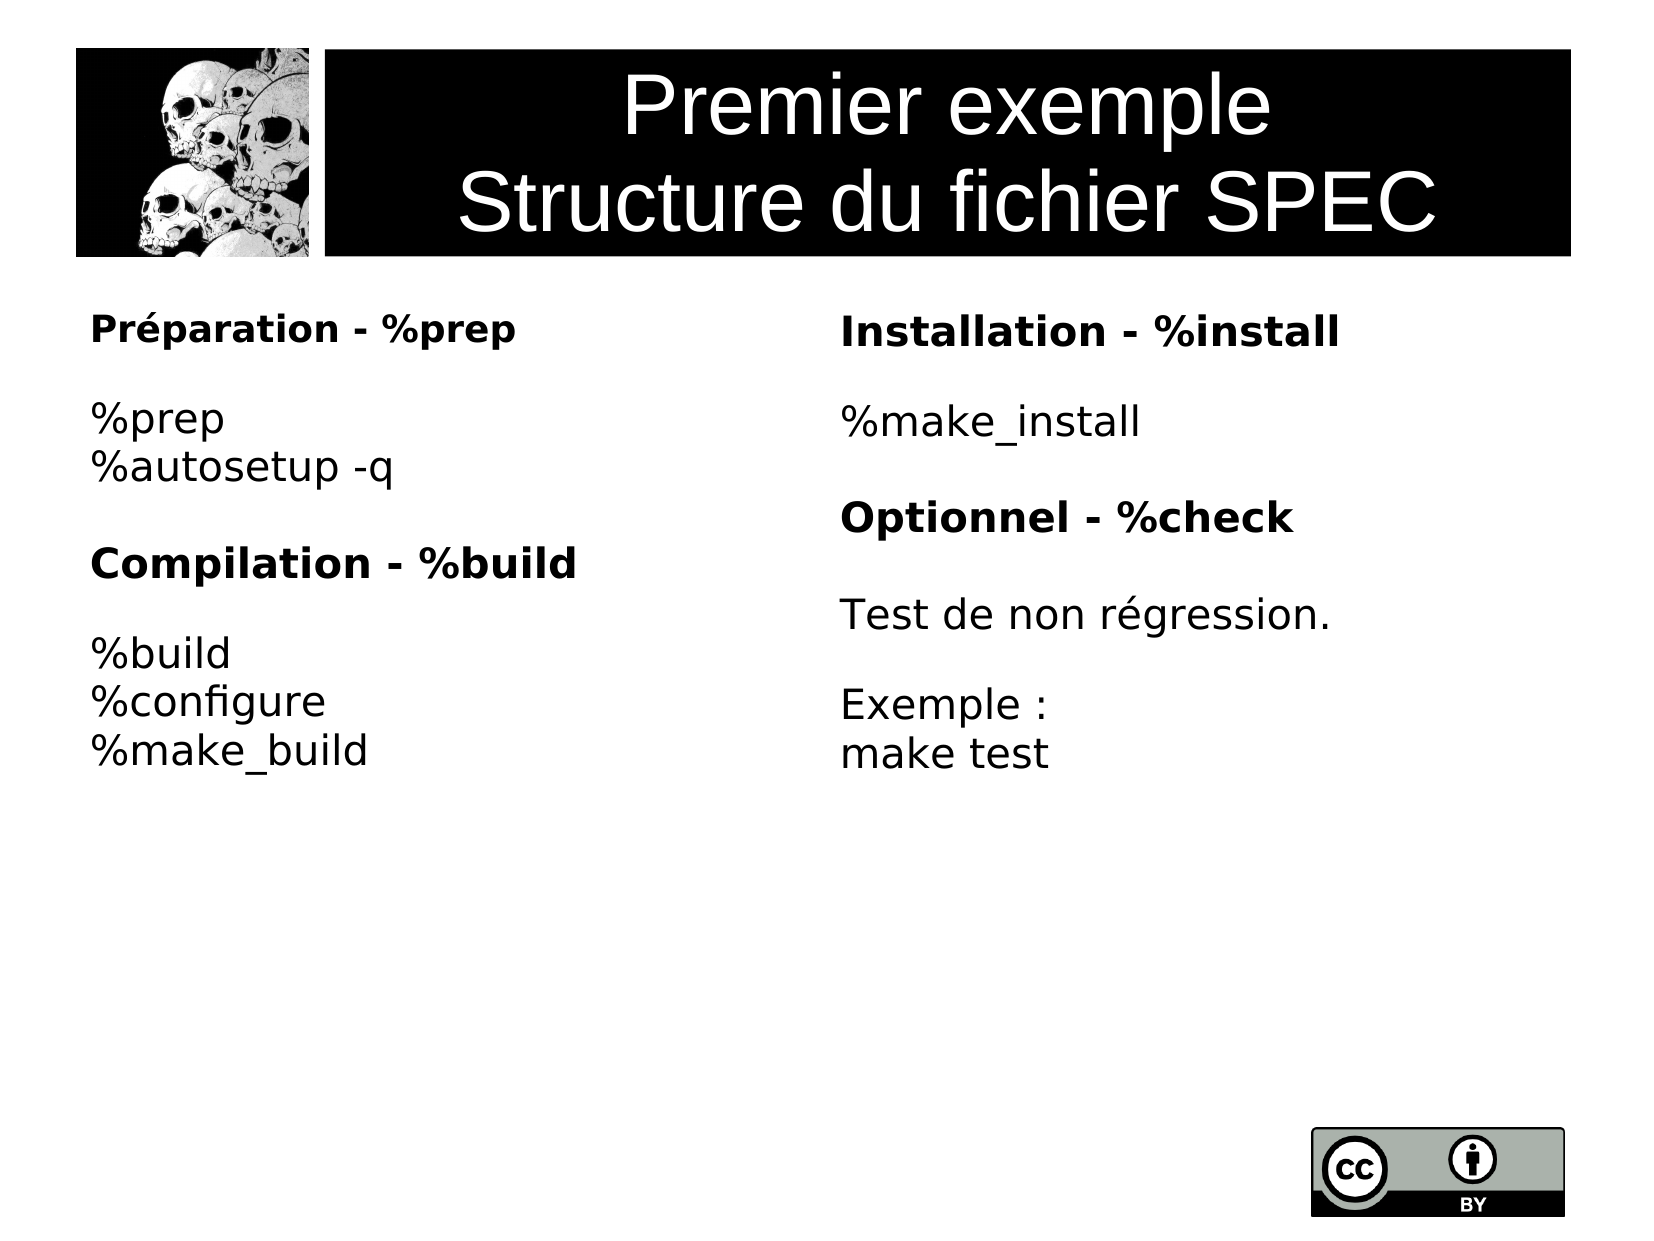

# Premier exemple Structure du fichier SPEC
Préparation - %prep
%prep
%autosetup -q
Compilation - %build
%build
%configure
%make_build
Installation - %install
%make_install
Optionnel - %check
Test de non régression.
Exemple :
make test